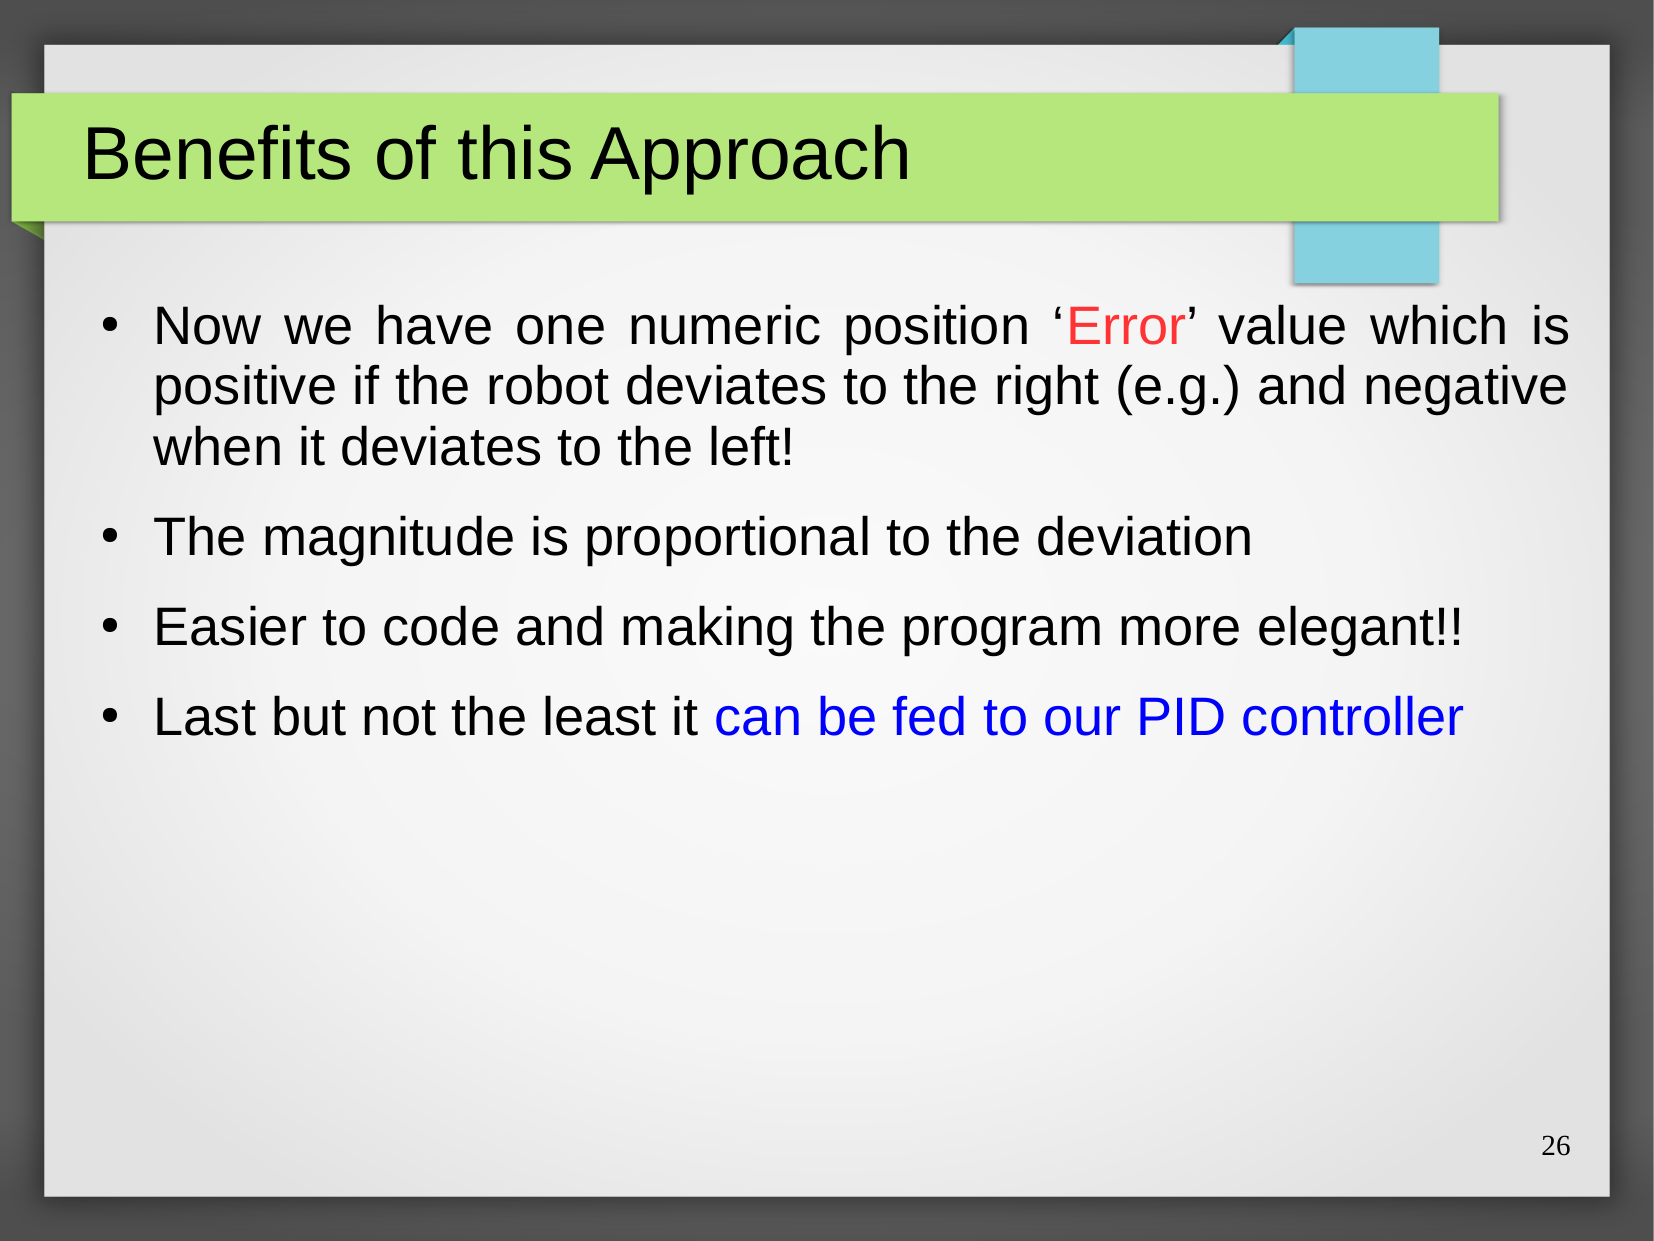

# Benefits of this Approach
Now we have one numeric position ‘Error’ value which is positive if the robot deviates to the right (e.g.) and negative when it deviates to the left!
The magnitude is proportional to the deviation
Easier to code and making the program more elegant!!
Last but not the least it can be fed to our PID controller
26